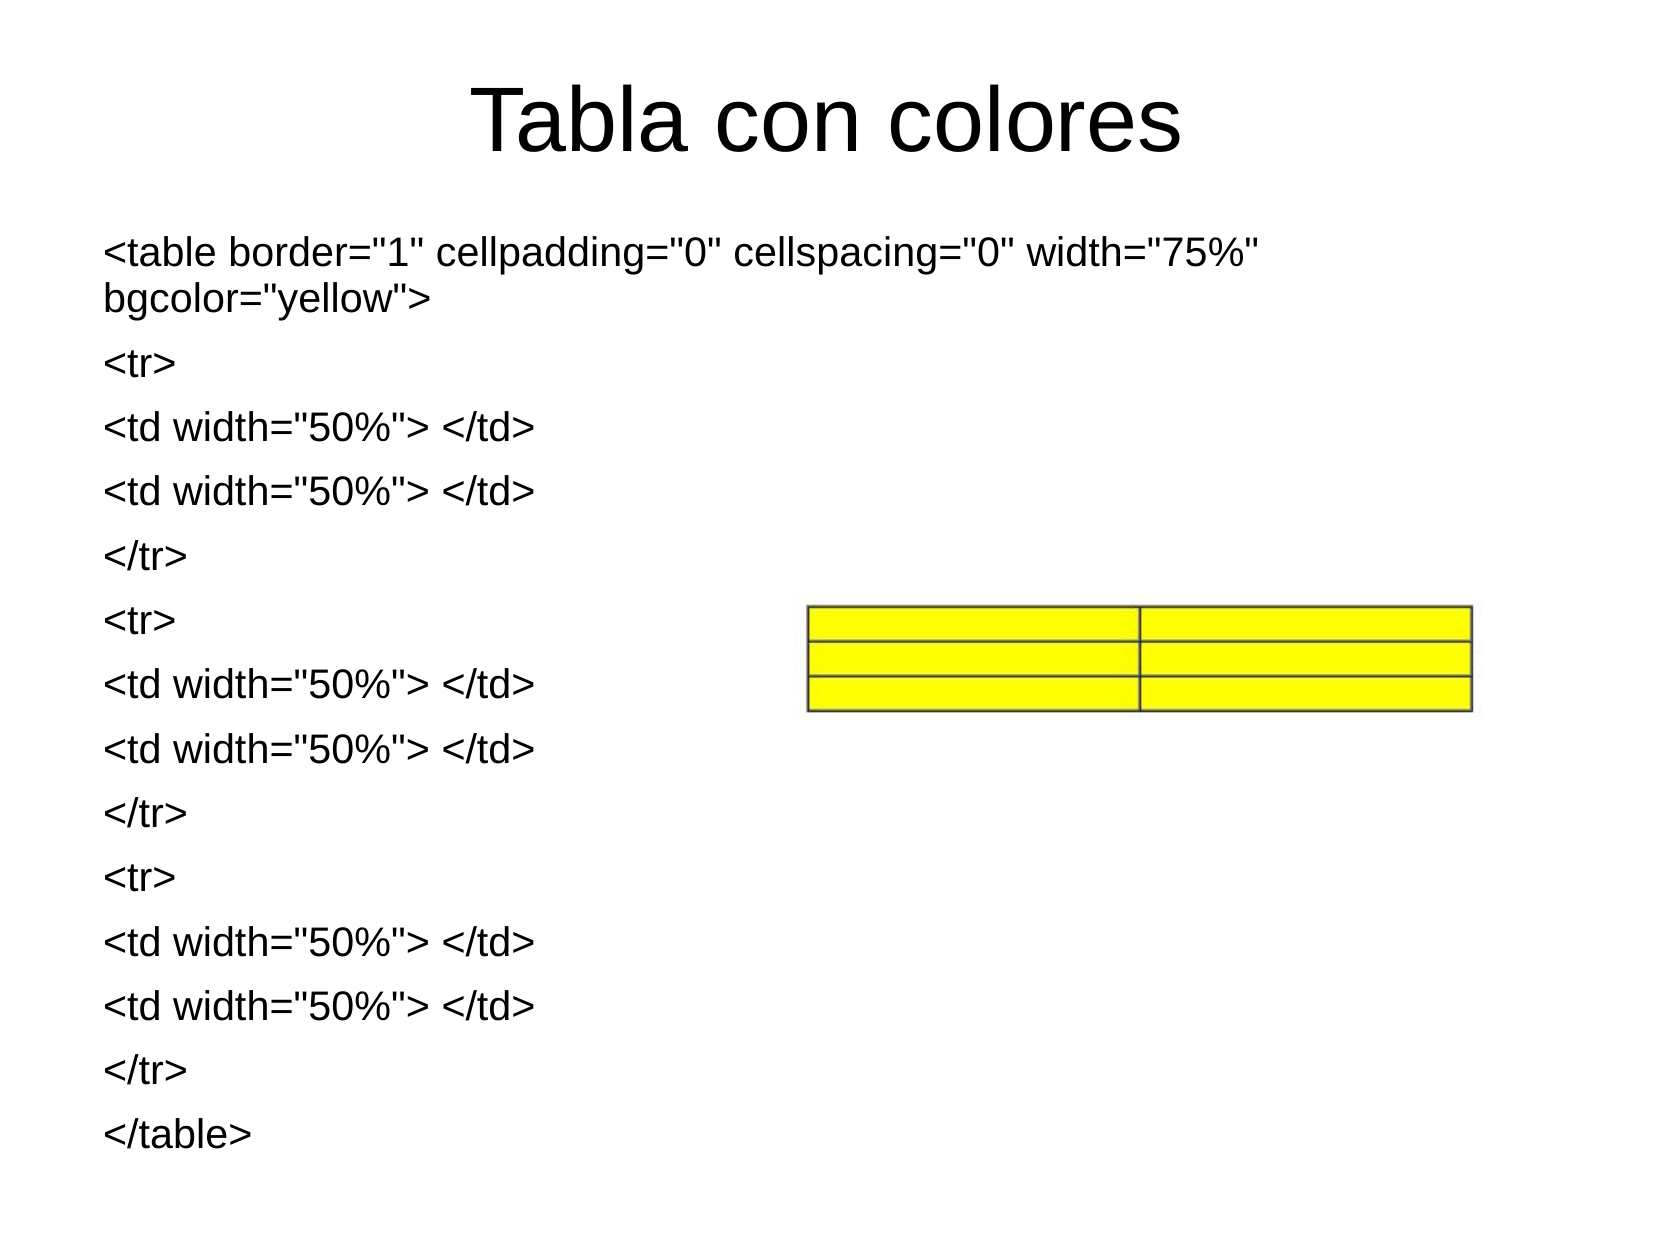

# Tabla con colores
<table border="1" cellpadding="0" cellspacing="0" width="75%" bgcolor="yellow">
<tr>
<td width="50%"> </td>
<td width="50%"> </td>
</tr>
<tr>
<td width="50%"> </td>
<td width="50%"> </td>
</tr>
<tr>
<td width="50%"> </td>
<td width="50%"> </td>
</tr>
</table>